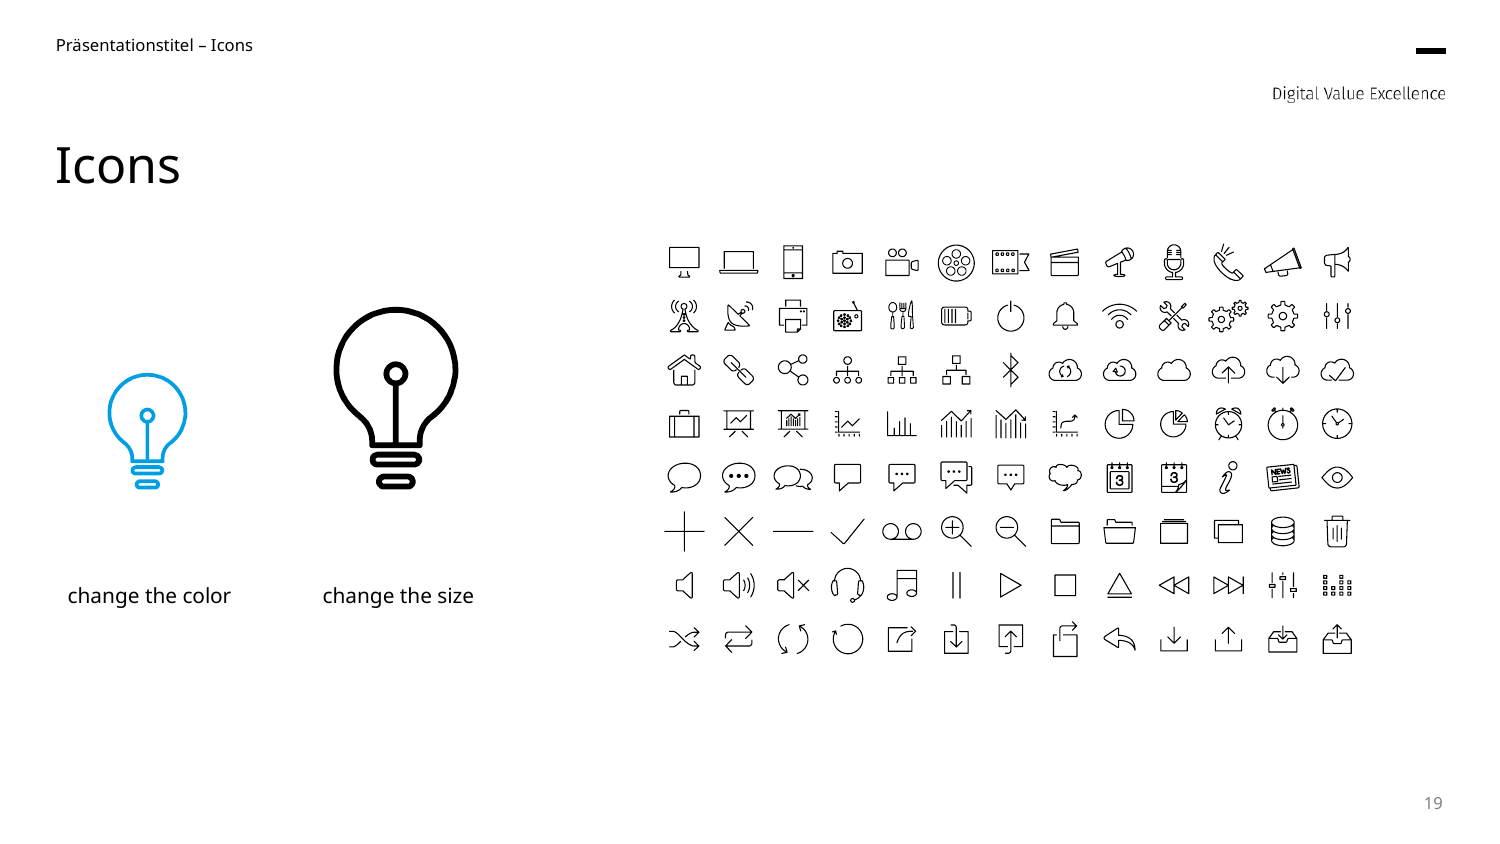

Präsentationstitel – Icons
Icons
change the color
change the size